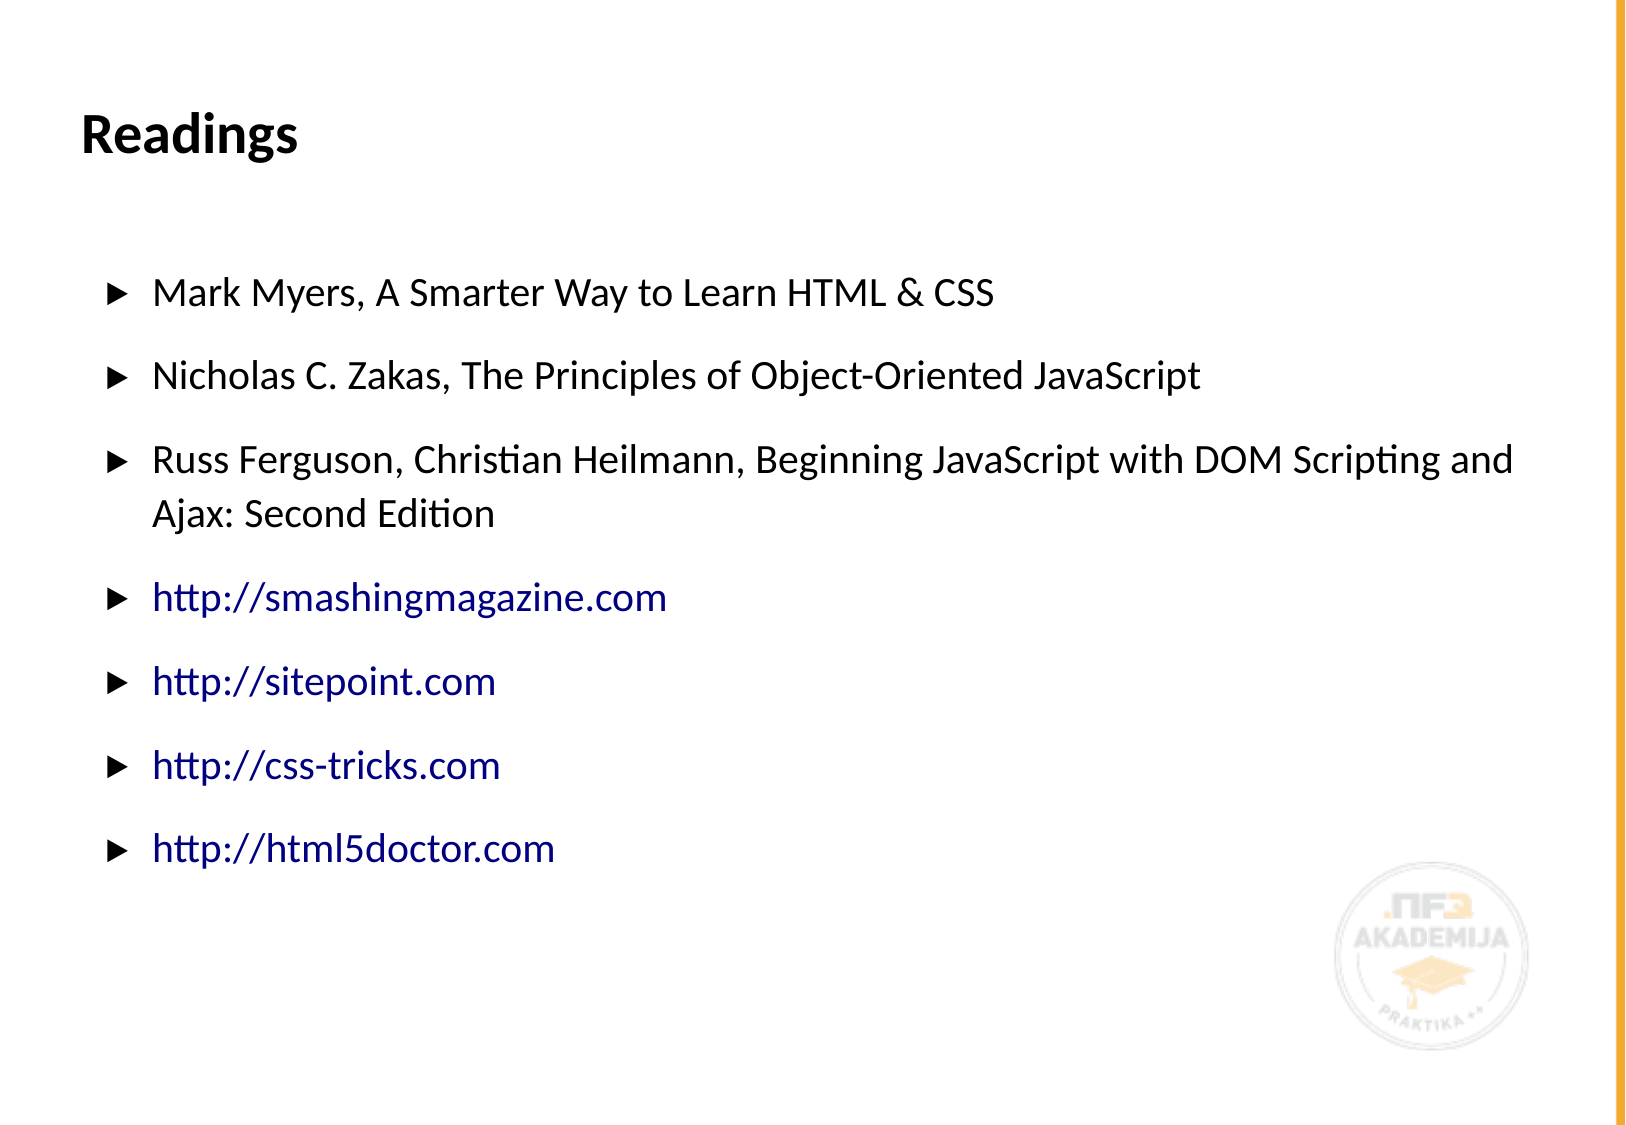

# Readings
Mark Myers, A Smarter Way to Learn HTML & CSS
Nicholas C. Zakas, The Principles of Object-Oriented JavaScript
Russ Ferguson, Christian Heilmann, Beginning JavaScript with DOM Scripting and Ajax: Second Edition
http://smashingmagazine.com
http://sitepoint.com
http://css-tricks.com
http://html5doctor.com